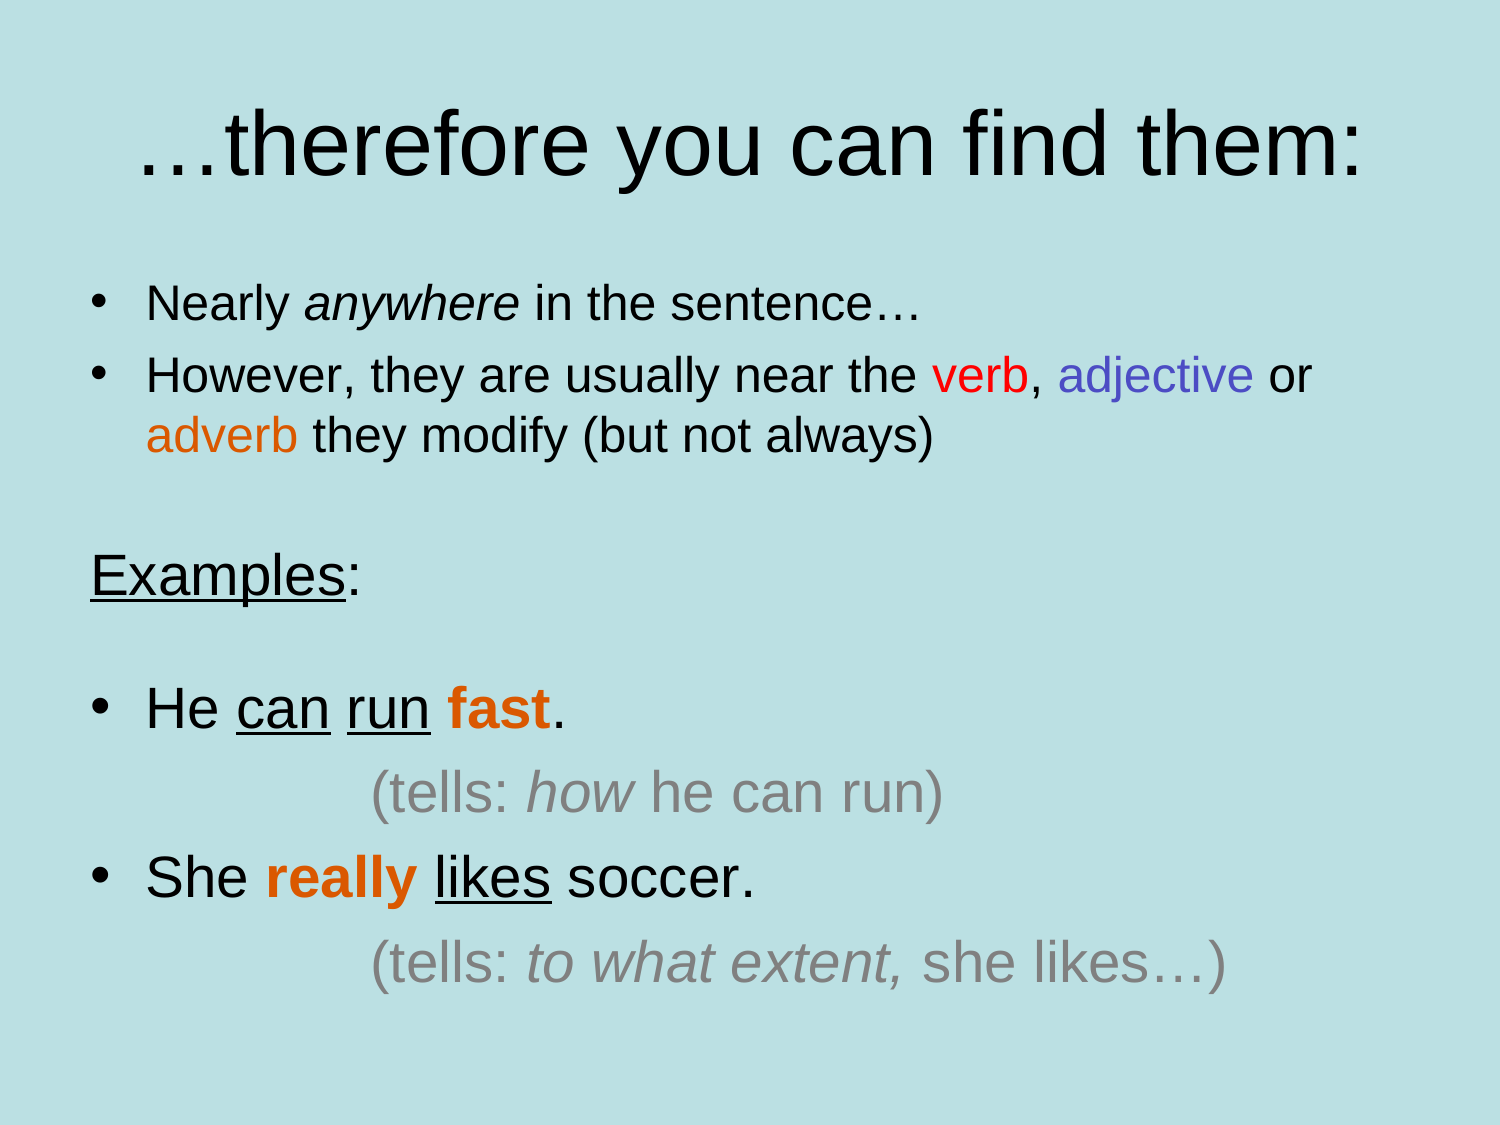

…therefore you can find them:
Nearly anywhere in the sentence…
However, they are usually near the verb, adjective or adverb they modify (but not always)
Examples:
He can run fast.
				(tells: how he can run)
She really likes soccer.
				(tells: to what extent, she likes…)